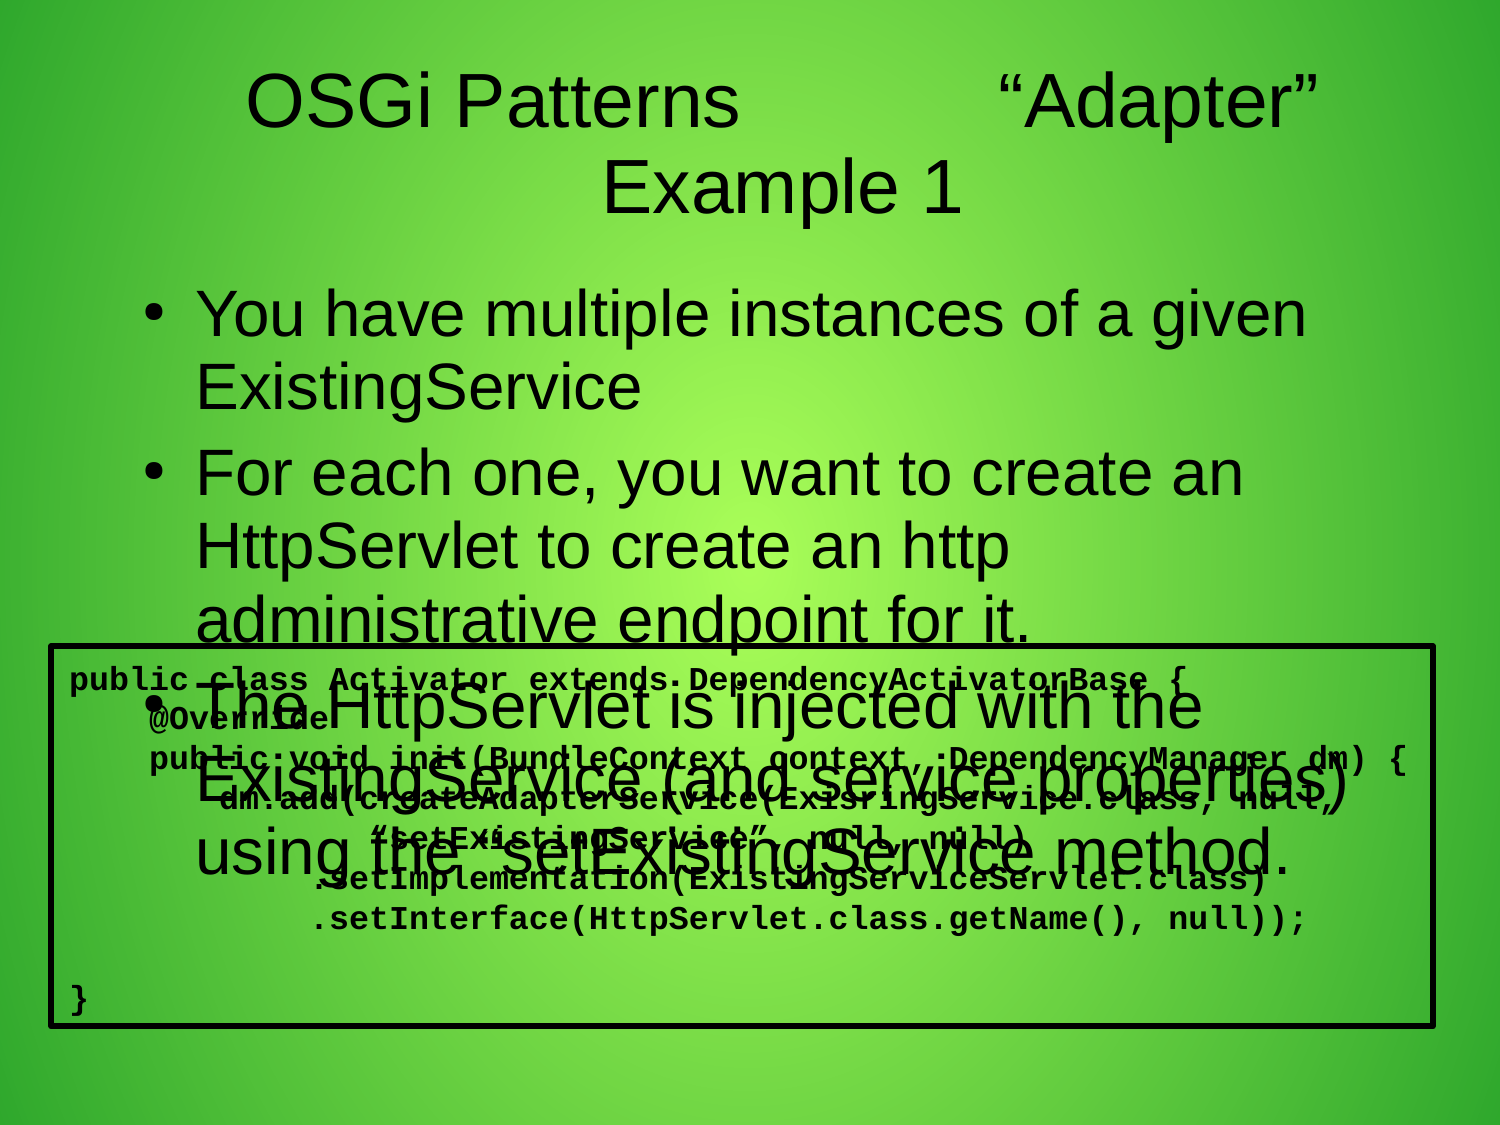

# OSGi Patterns “Adapter” Example 1
You have multiple instances of a given ExistingService
For each one, you want to create an HttpServlet to create an http administrative endpoint for it.
The HttpServlet is injected with the ExistingService (and service properties) using the “setExistingService method.
public class Activator extends DependencyActivatorBase {
 @Override
 public void init(BundleContext context, DependencyManager dm) {
	dm.add(createAdapterService(ExisringService.class, null,
 “setExistingService”, null, null)
 .setImplementation(ExistingServiceServlet.class)
 .setInterface(HttpServlet.class.getName(), null));
}